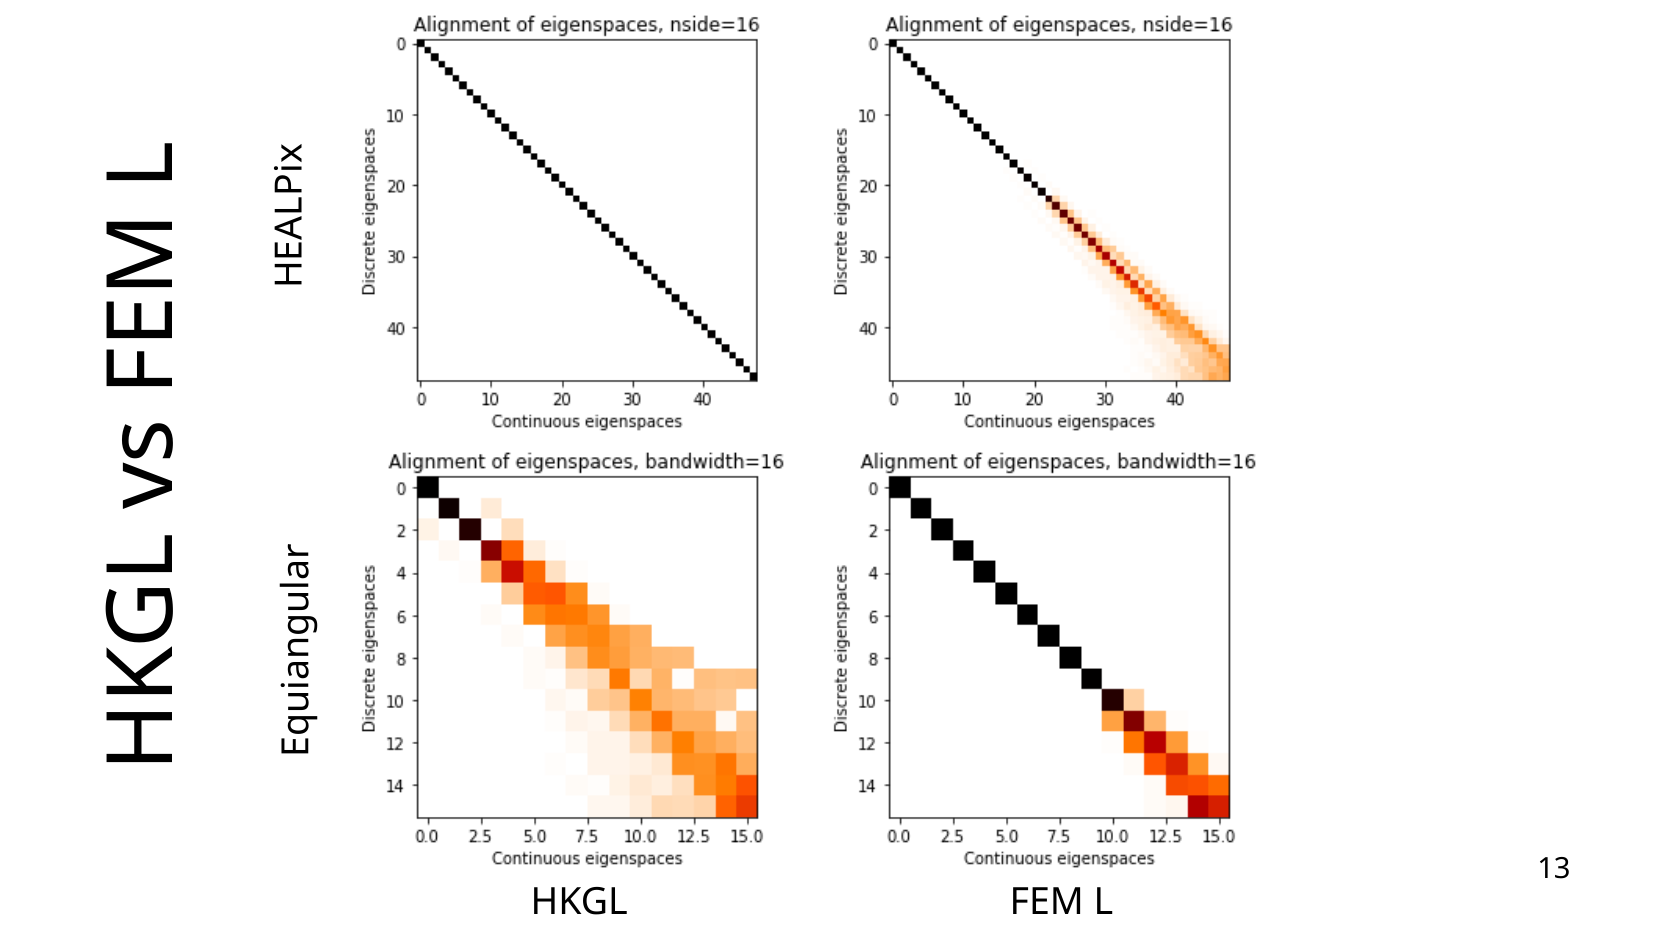

HEALPix
# HKGL vs FEM L
Equiangular
13
HKGL					 FEM L